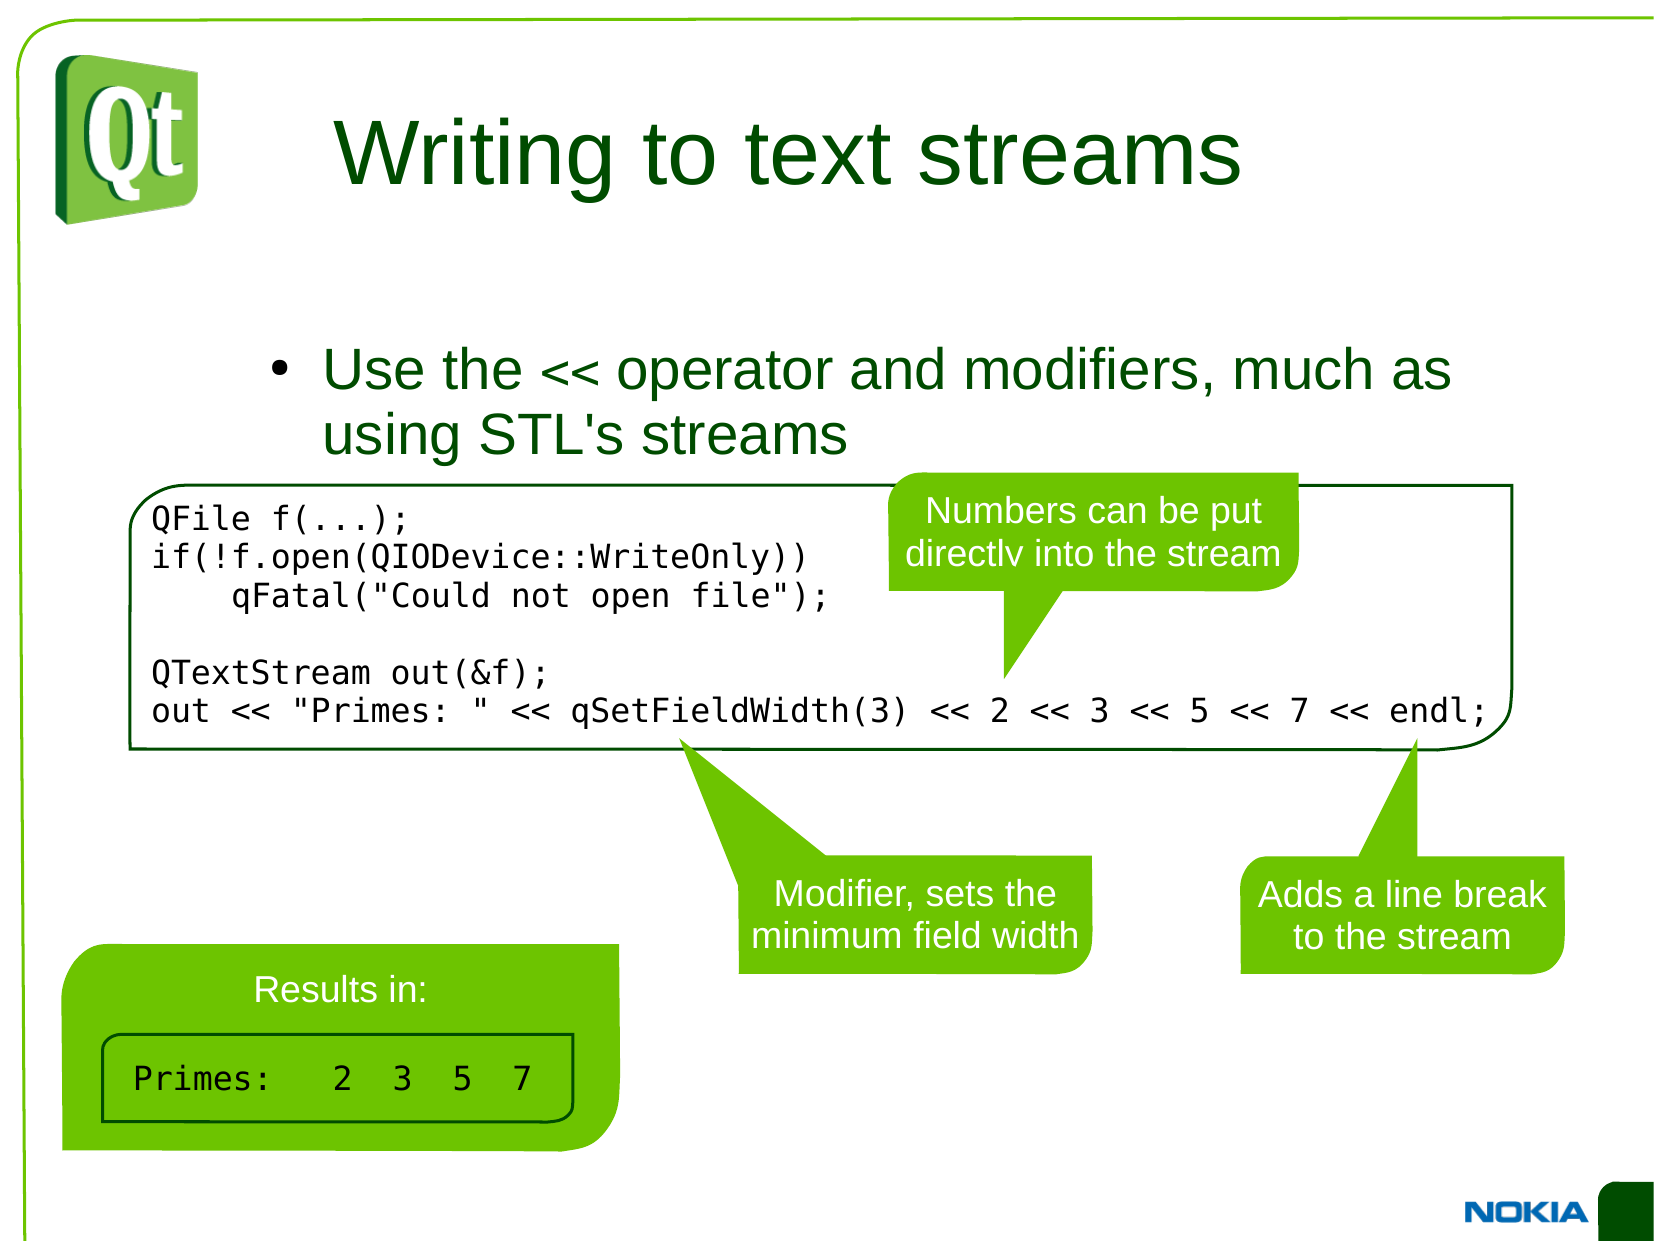

# Writing to text streams
Use the << operator and modifiers, much as using STL's streams
Numbers can be put
directly into the stream
QFile f(...);
if(!f.open(QIODevice::WriteOnly))
 qFatal("Could not open file");
QTextStream out(&f);
out << "Primes: " << qSetFieldWidth(3) << 2 << 3 << 5 << 7 << endl;
Modifier, sets the
minimum field width
Adds a line break
to the stream
Results in:
Primes: 2 3 5 7